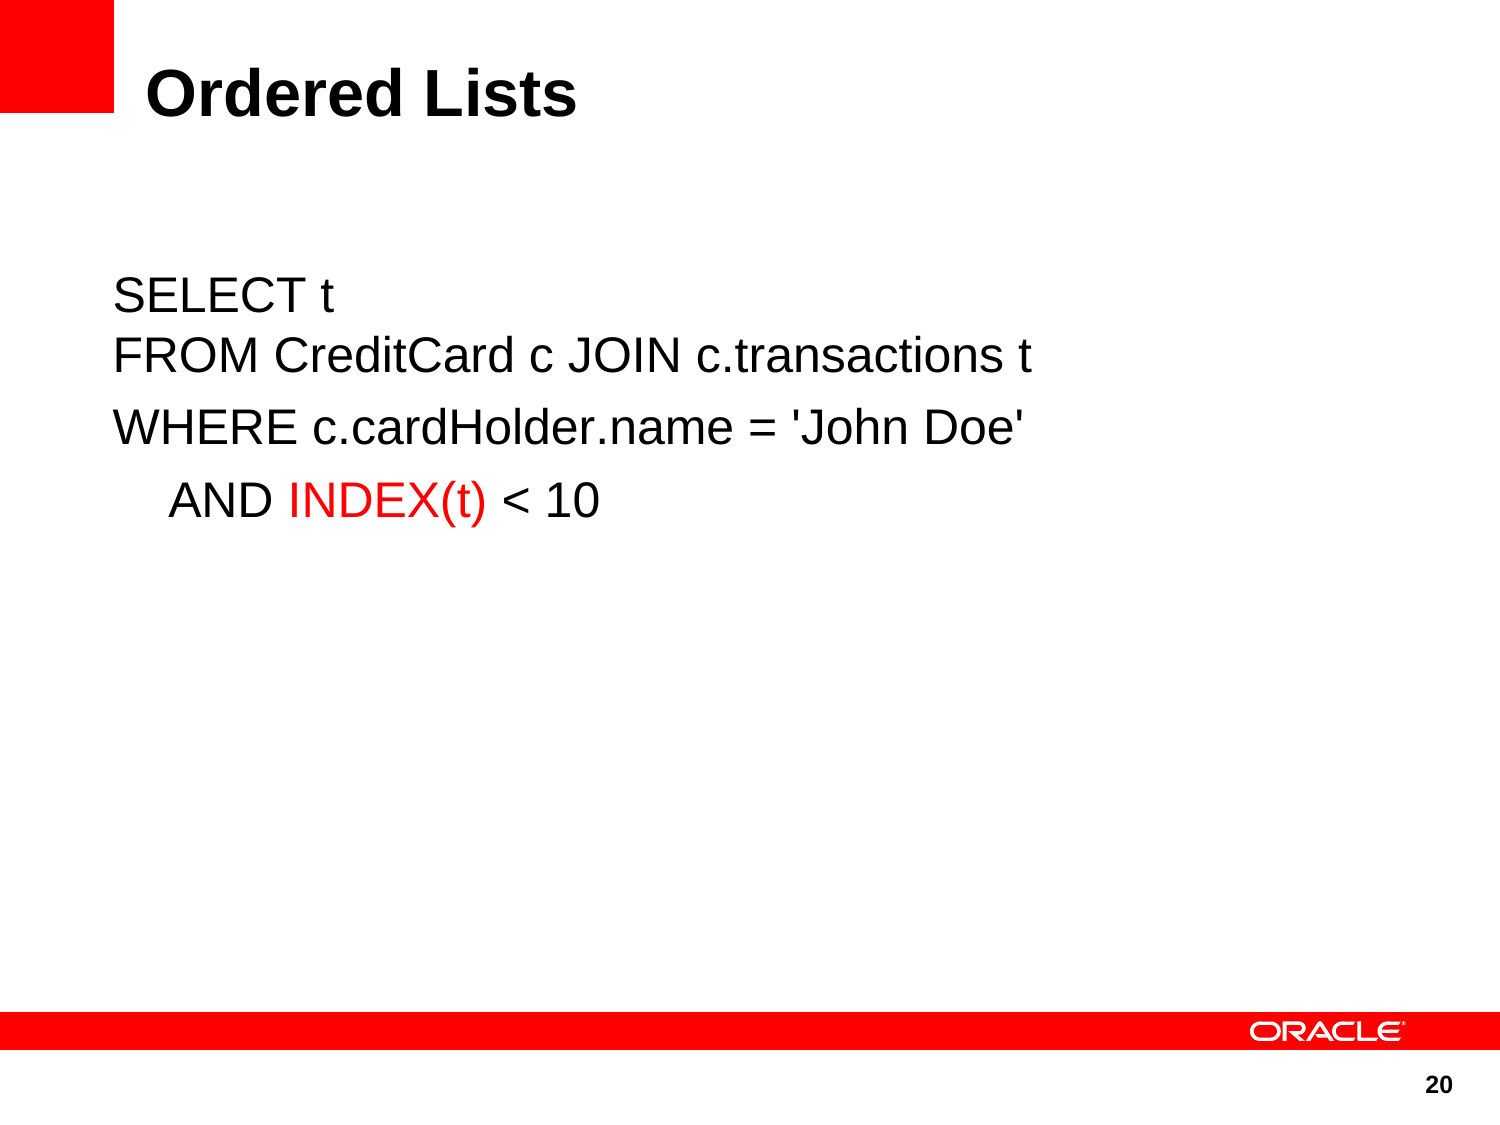

# Ordered Lists
SELECT t
FROM CreditCard c JOIN c.transactions t
WHERE c.cardHolder.name = 'John Doe'
 AND INDEX(t) < 10